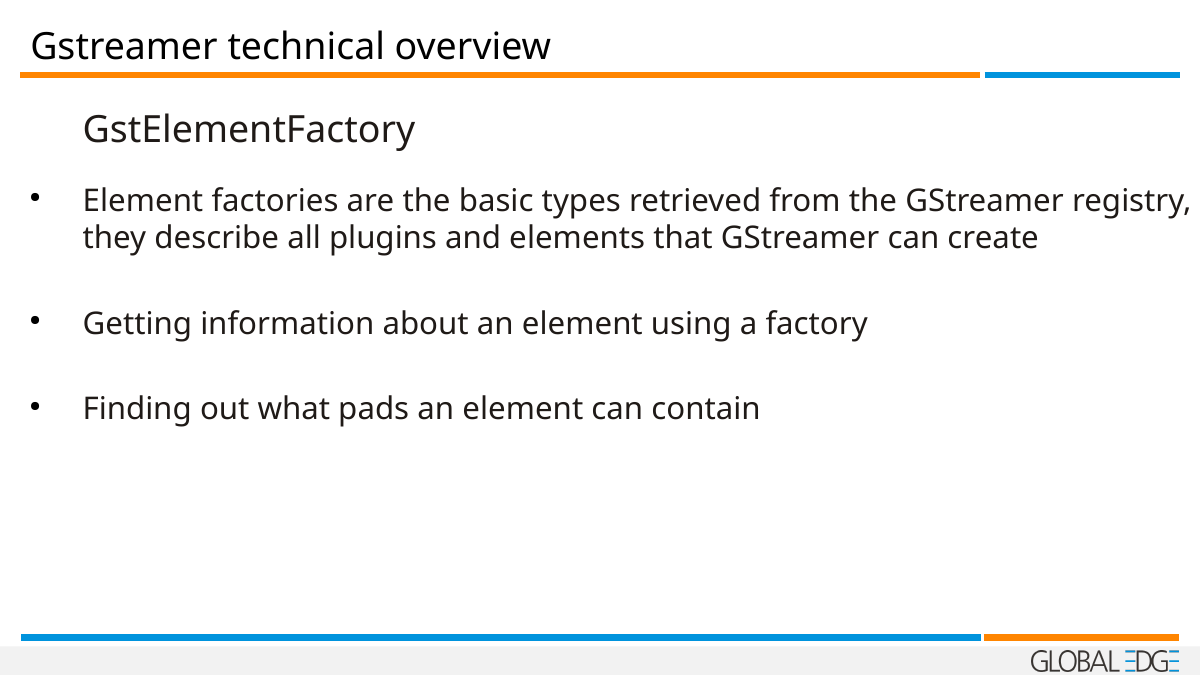

# Gstreamer technical overview
GstElementFactory
Element factories are the basic types retrieved from the GStreamer registry, they describe all plugins and elements that GStreamer can create
Getting information about an element using a factory
Finding out what pads an element can contain